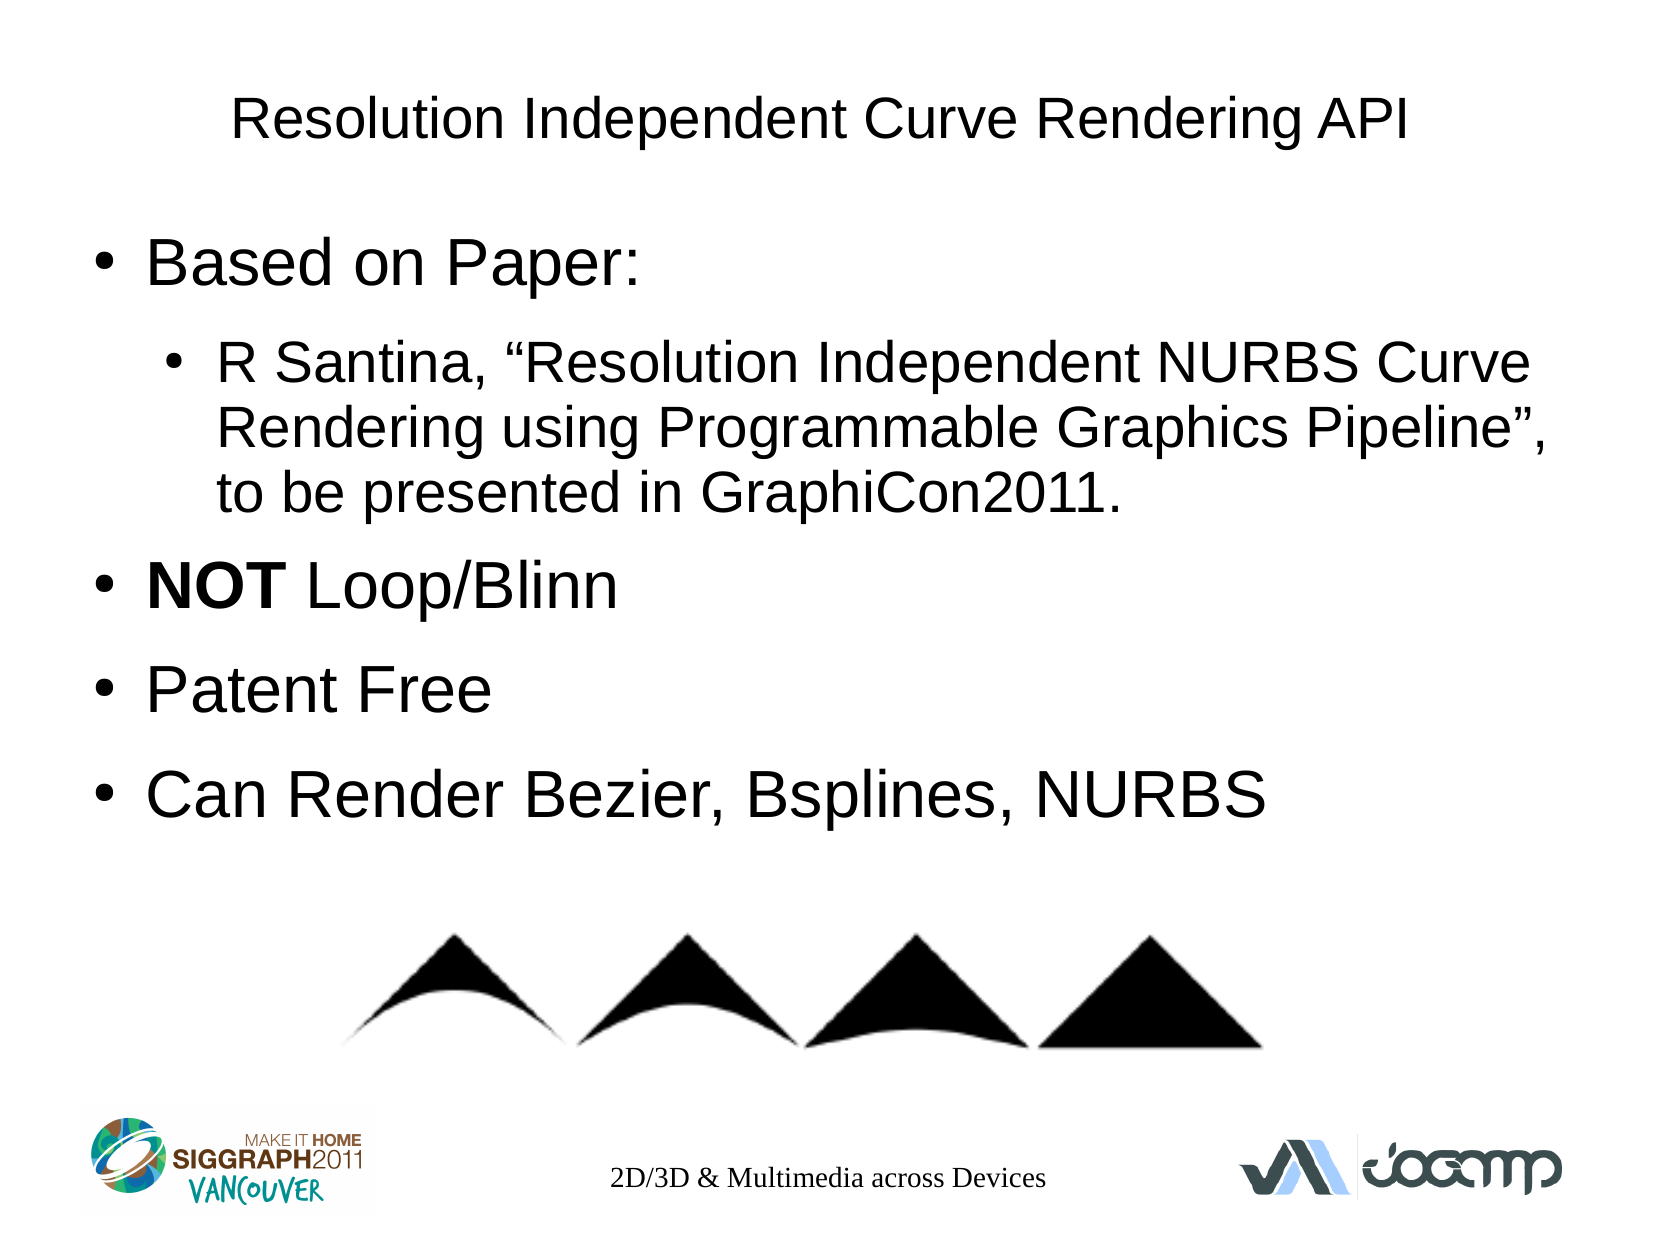

# Resolution Independent Curve Rendering API
Based on Paper:
R Santina, “Resolution Independent NURBS Curve Rendering using Programmable Graphics Pipeline”, to be presented in GraphiCon2011.
NOT Loop/Blinn
Patent Free
Can Render Bezier, Bsplines, NURBS
2D/3D & Multimedia across Devices